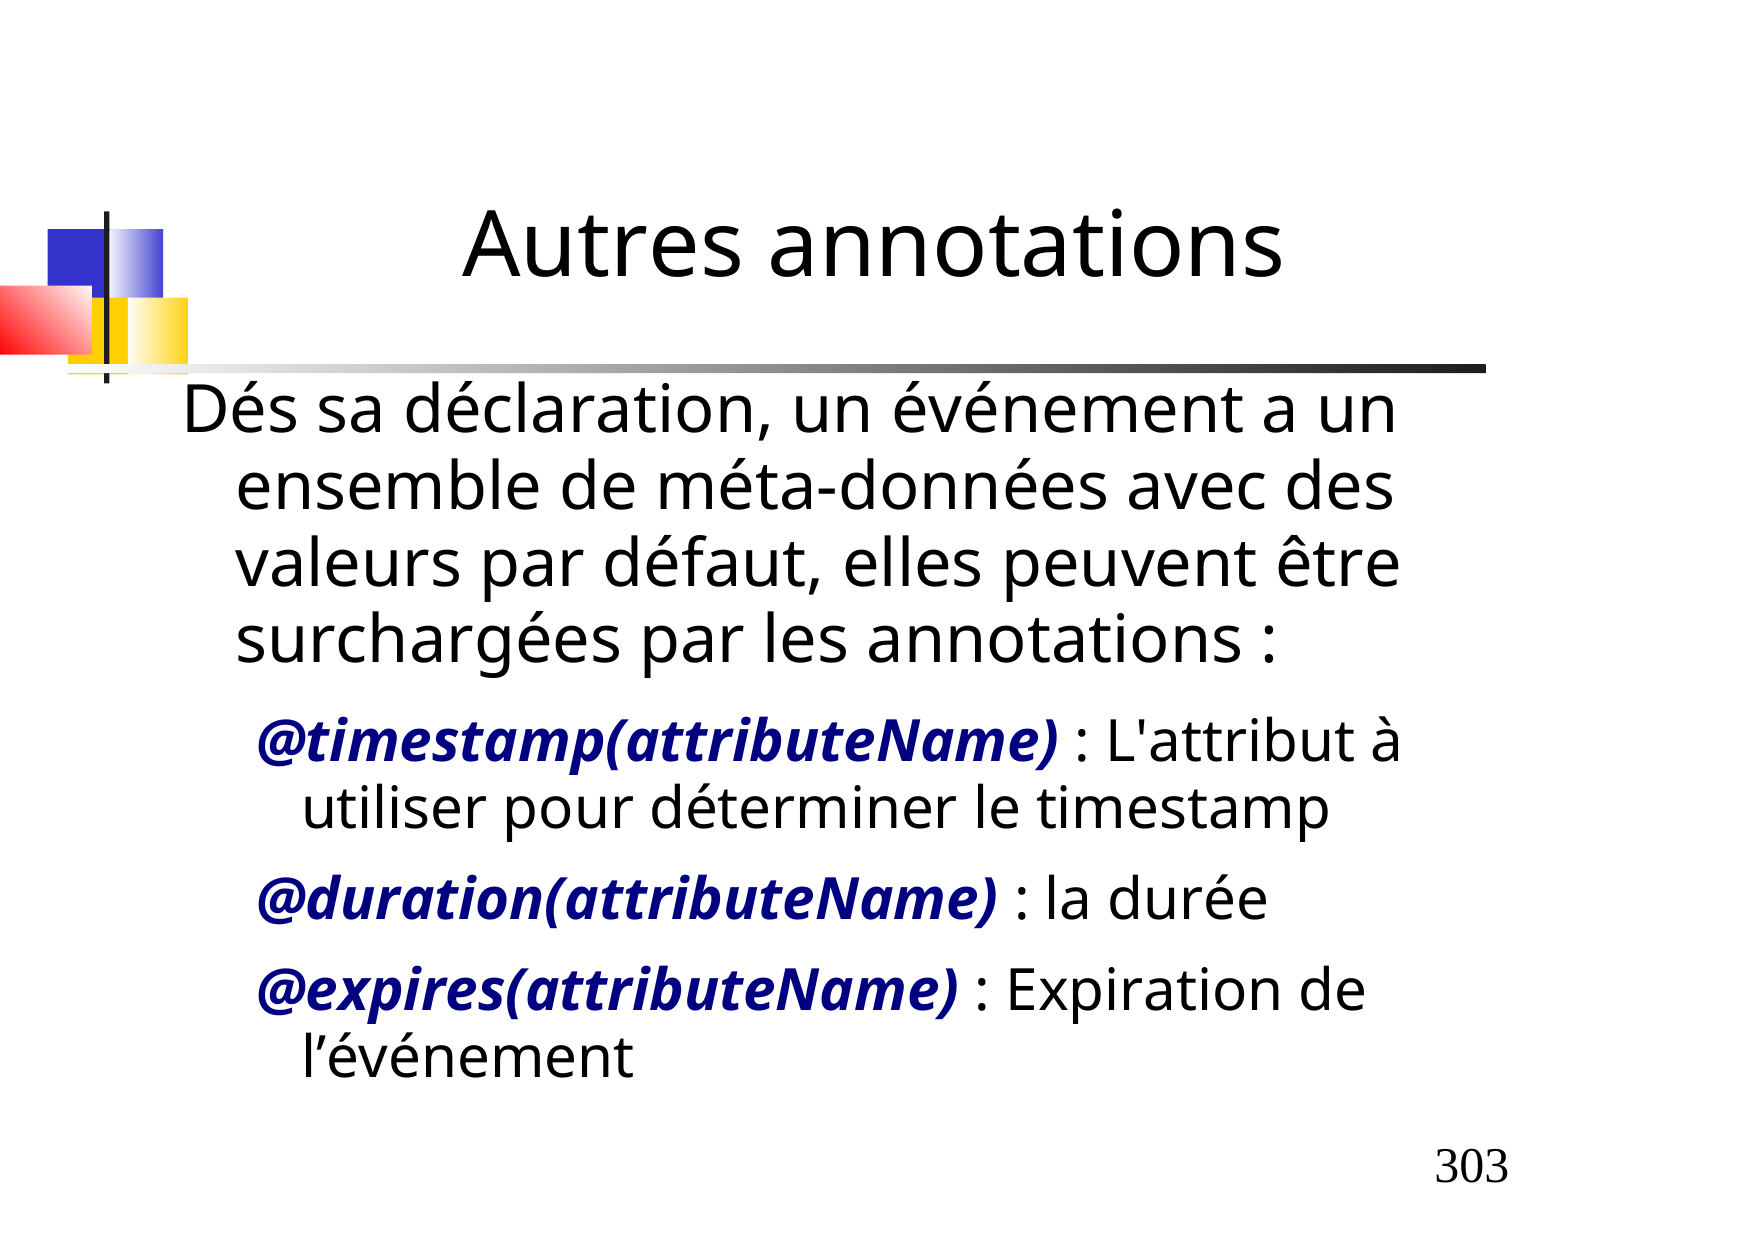

# Autres annotations
Dés sa déclaration, un événement a un ensemble de méta-données avec des valeurs par défaut, elles peuvent être surchargées par les annotations :
@timestamp(attributeName) : L'attribut à utiliser pour déterminer le timestamp
@duration(attributeName) : la durée
@expires(attributeName) : Expiration de l’événement